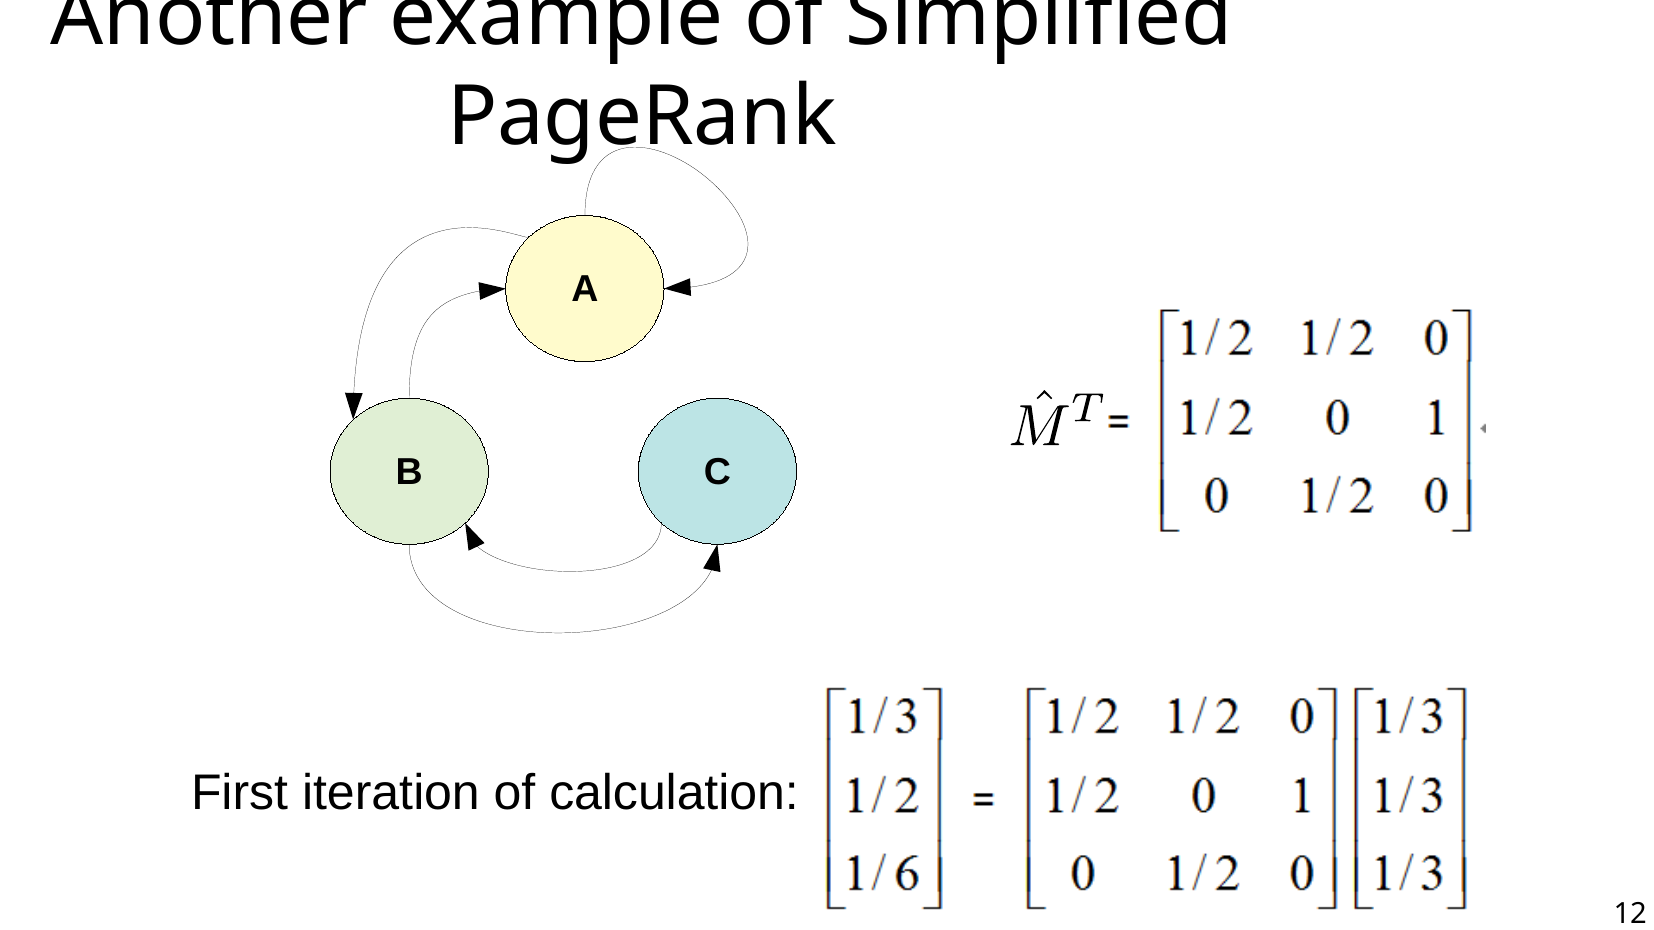

# Another example of Simplified PageRank
A
B
C
First iteration of calculation:
12